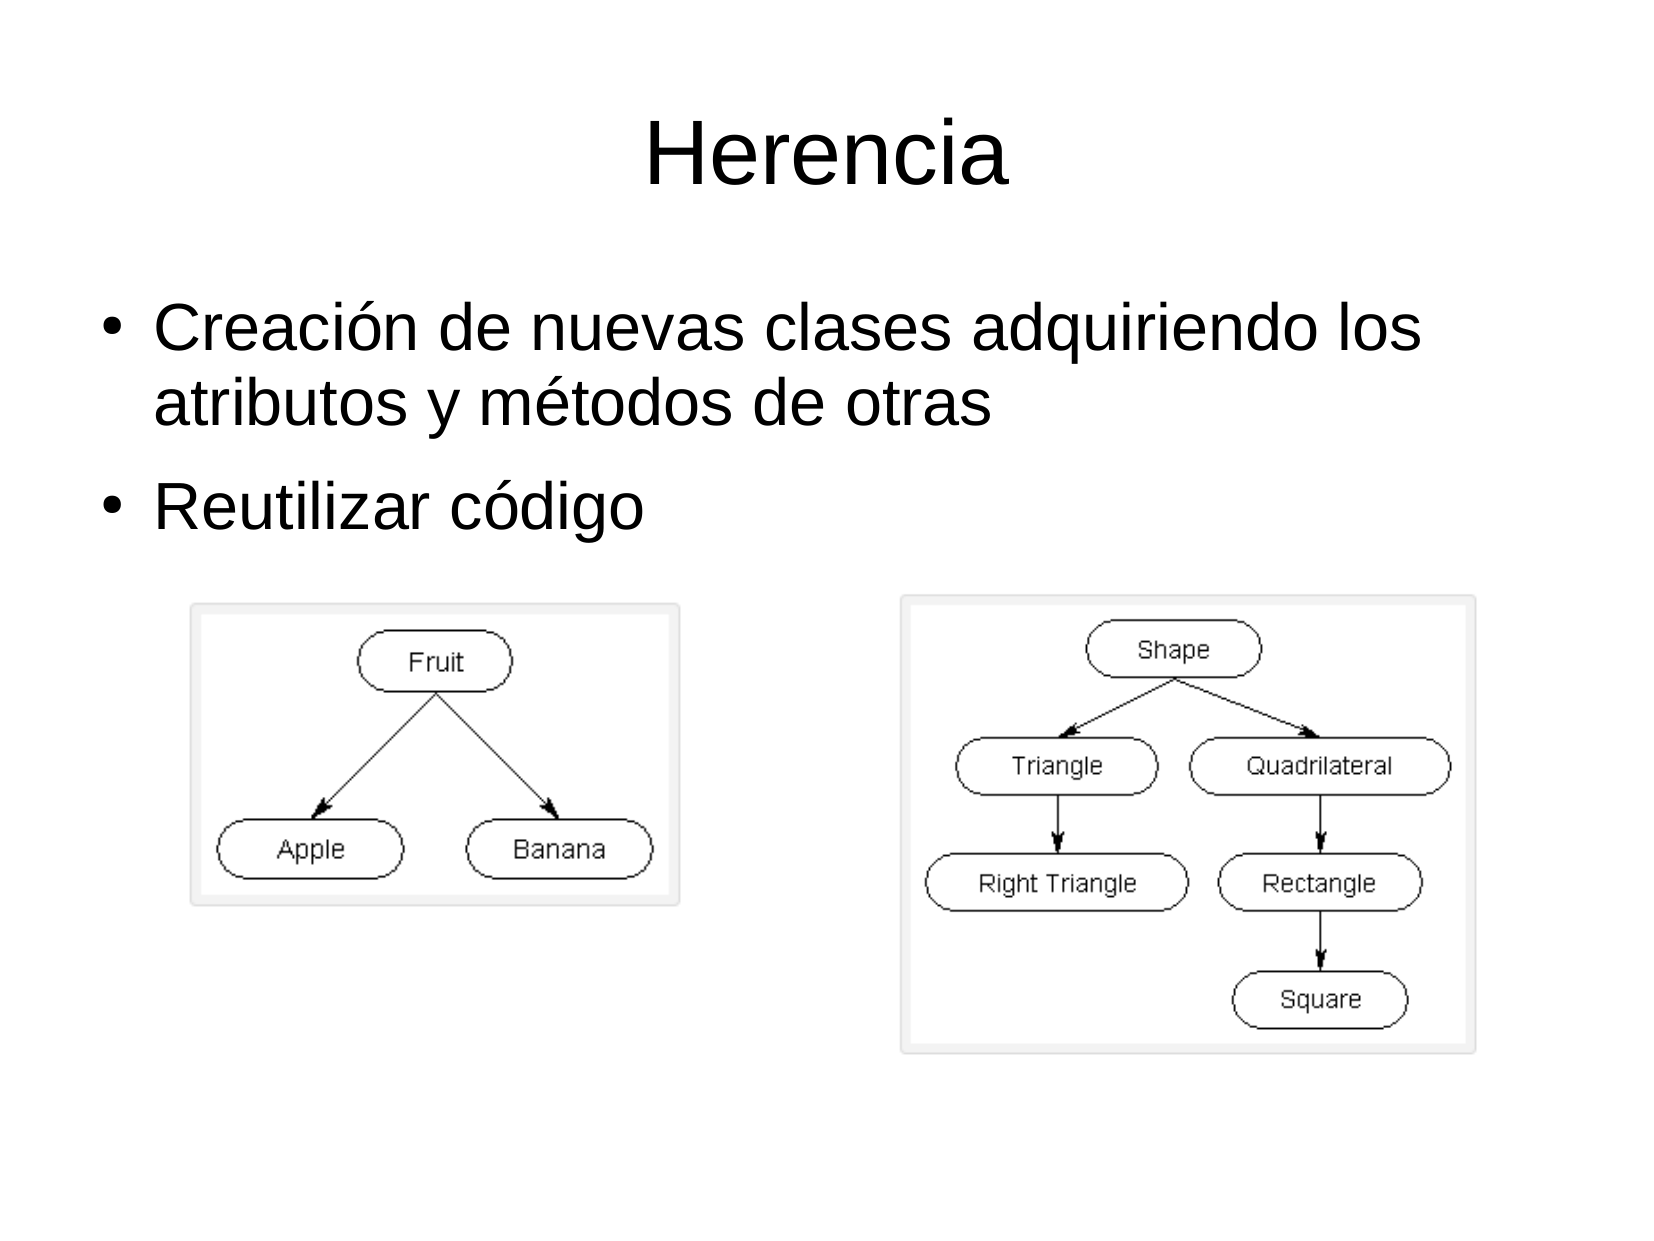

# Herencia
Creación de nuevas clases adquiriendo los atributos y métodos de otras
Reutilizar código